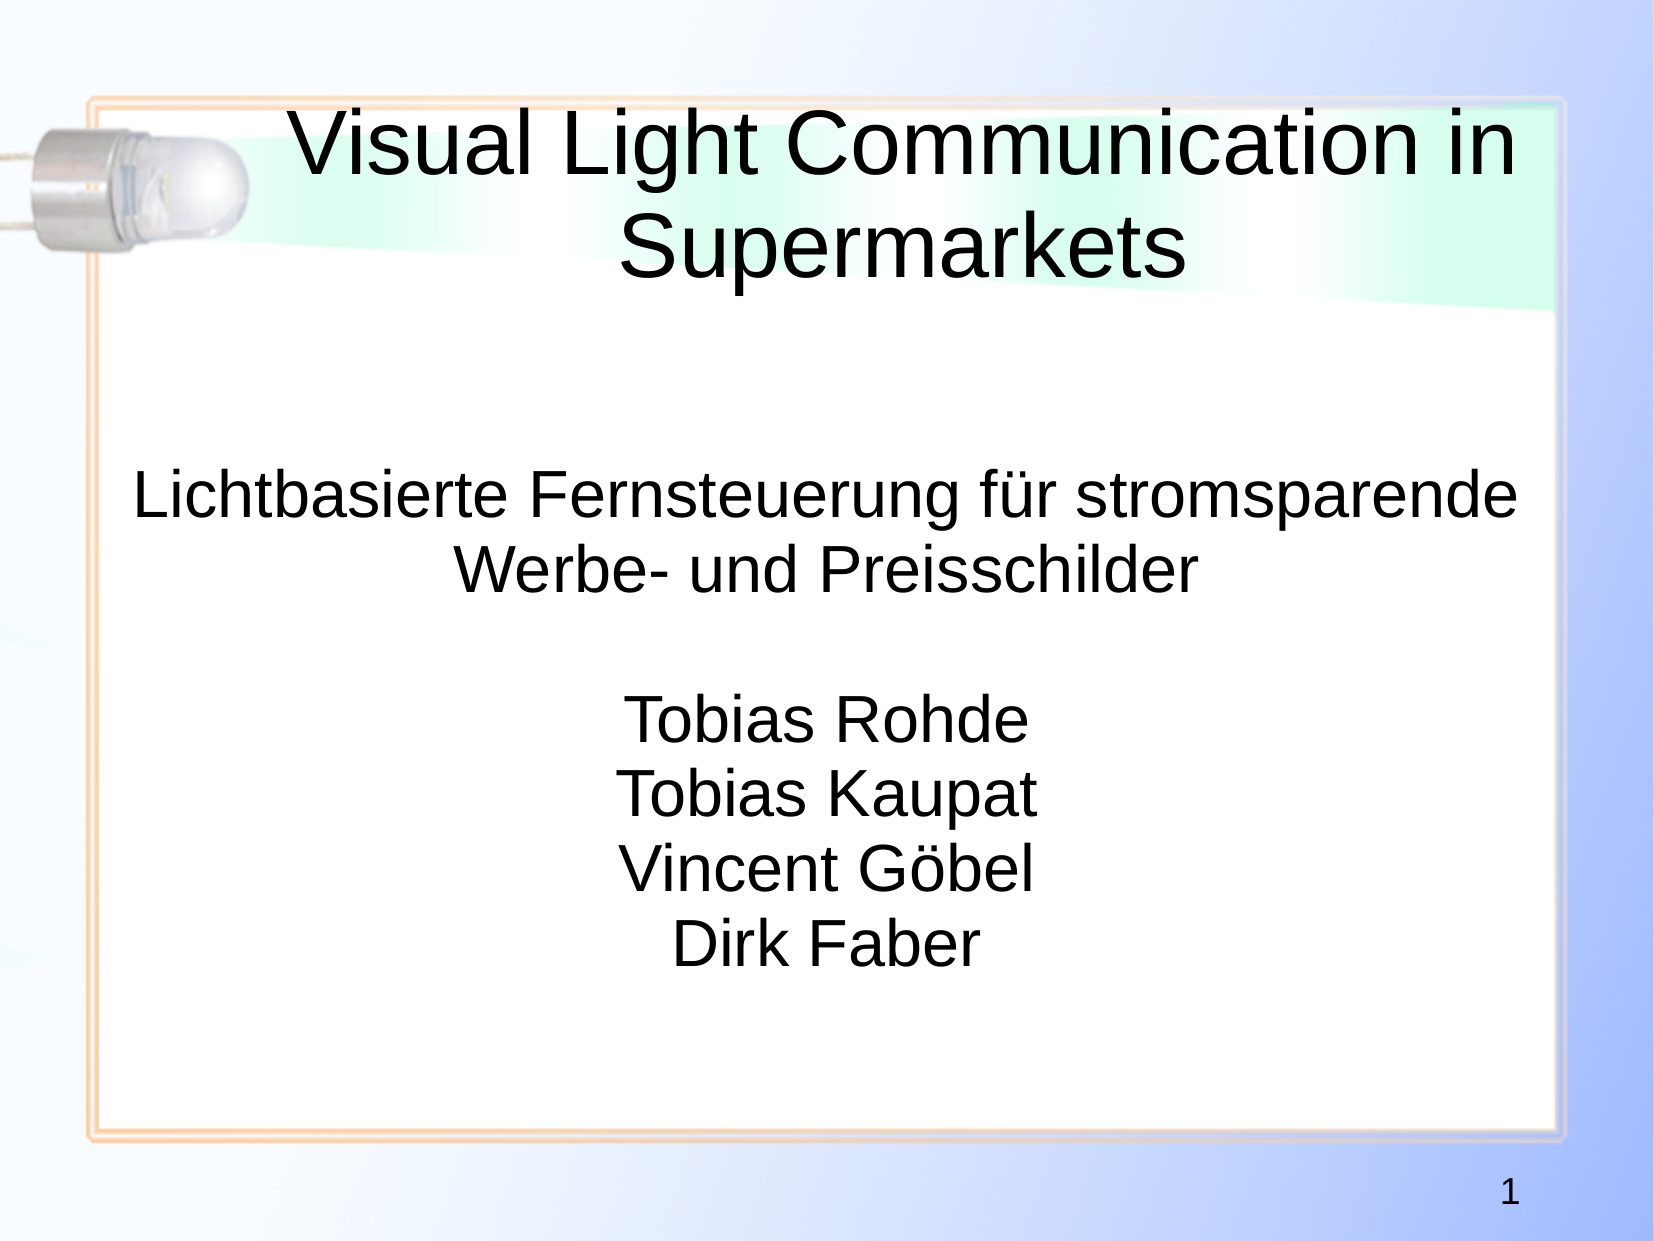

# Visual Light Communication in Supermarkets
Lichtbasierte Fernsteuerung für stromsparende Werbe- und Preisschilder
Tobias Rohde
Tobias Kaupat
Vincent Göbel
Dirk Faber